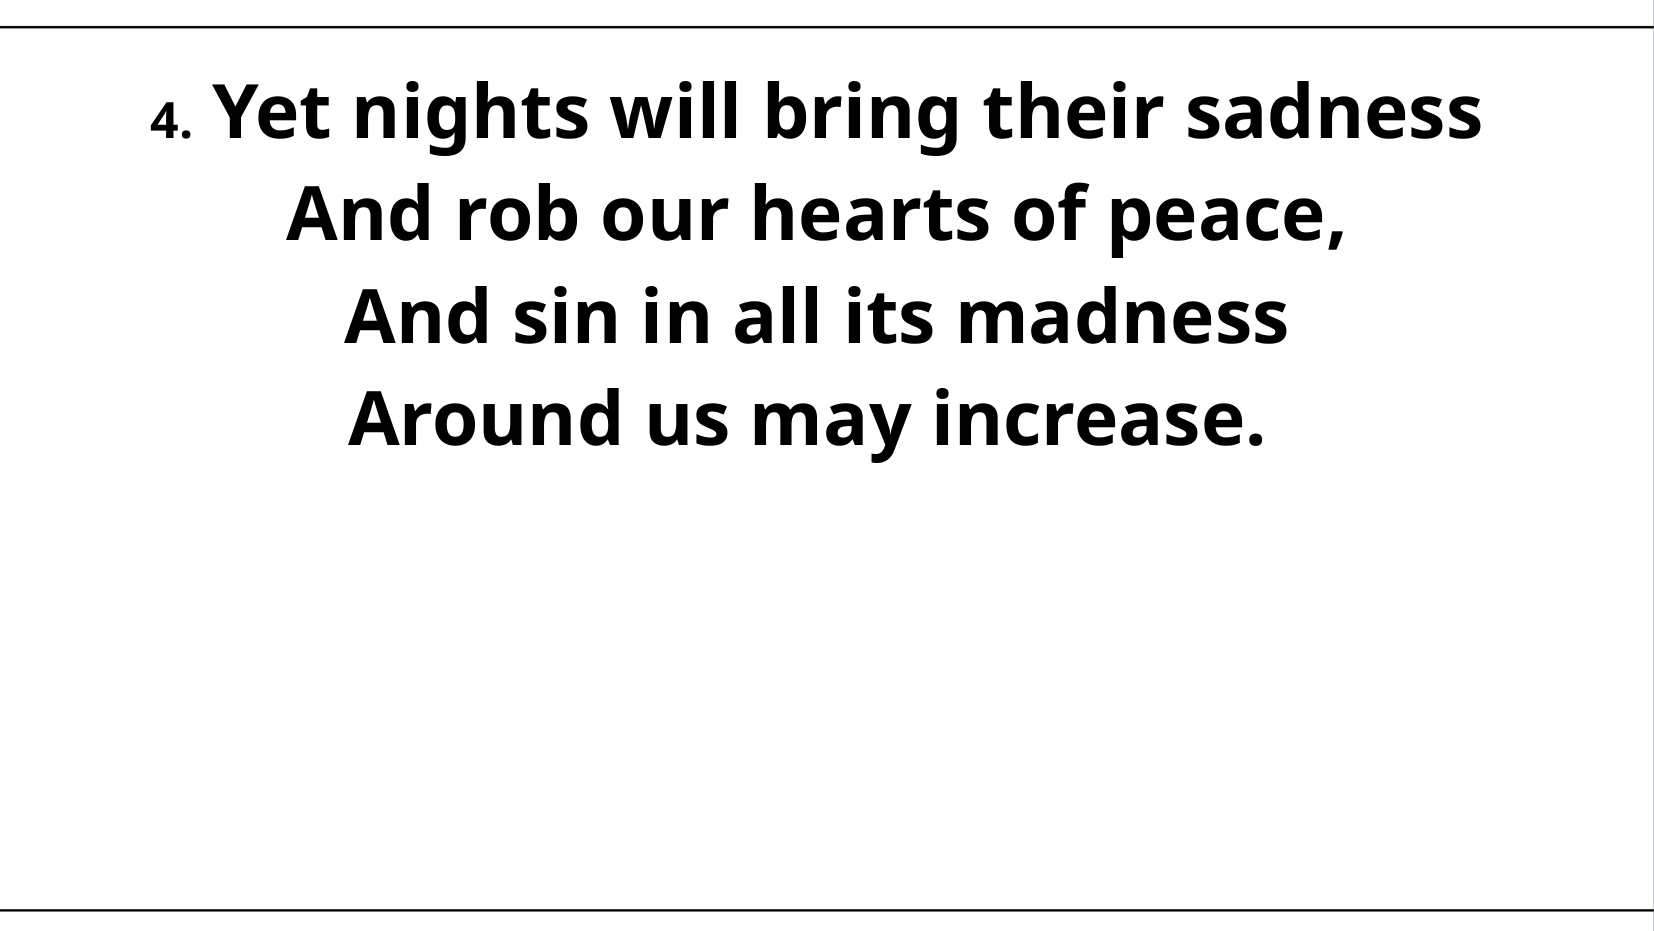

4. Yet nights will bring their sadness
And rob our hearts of peace,
And sin in all its madness
Around us may increase.